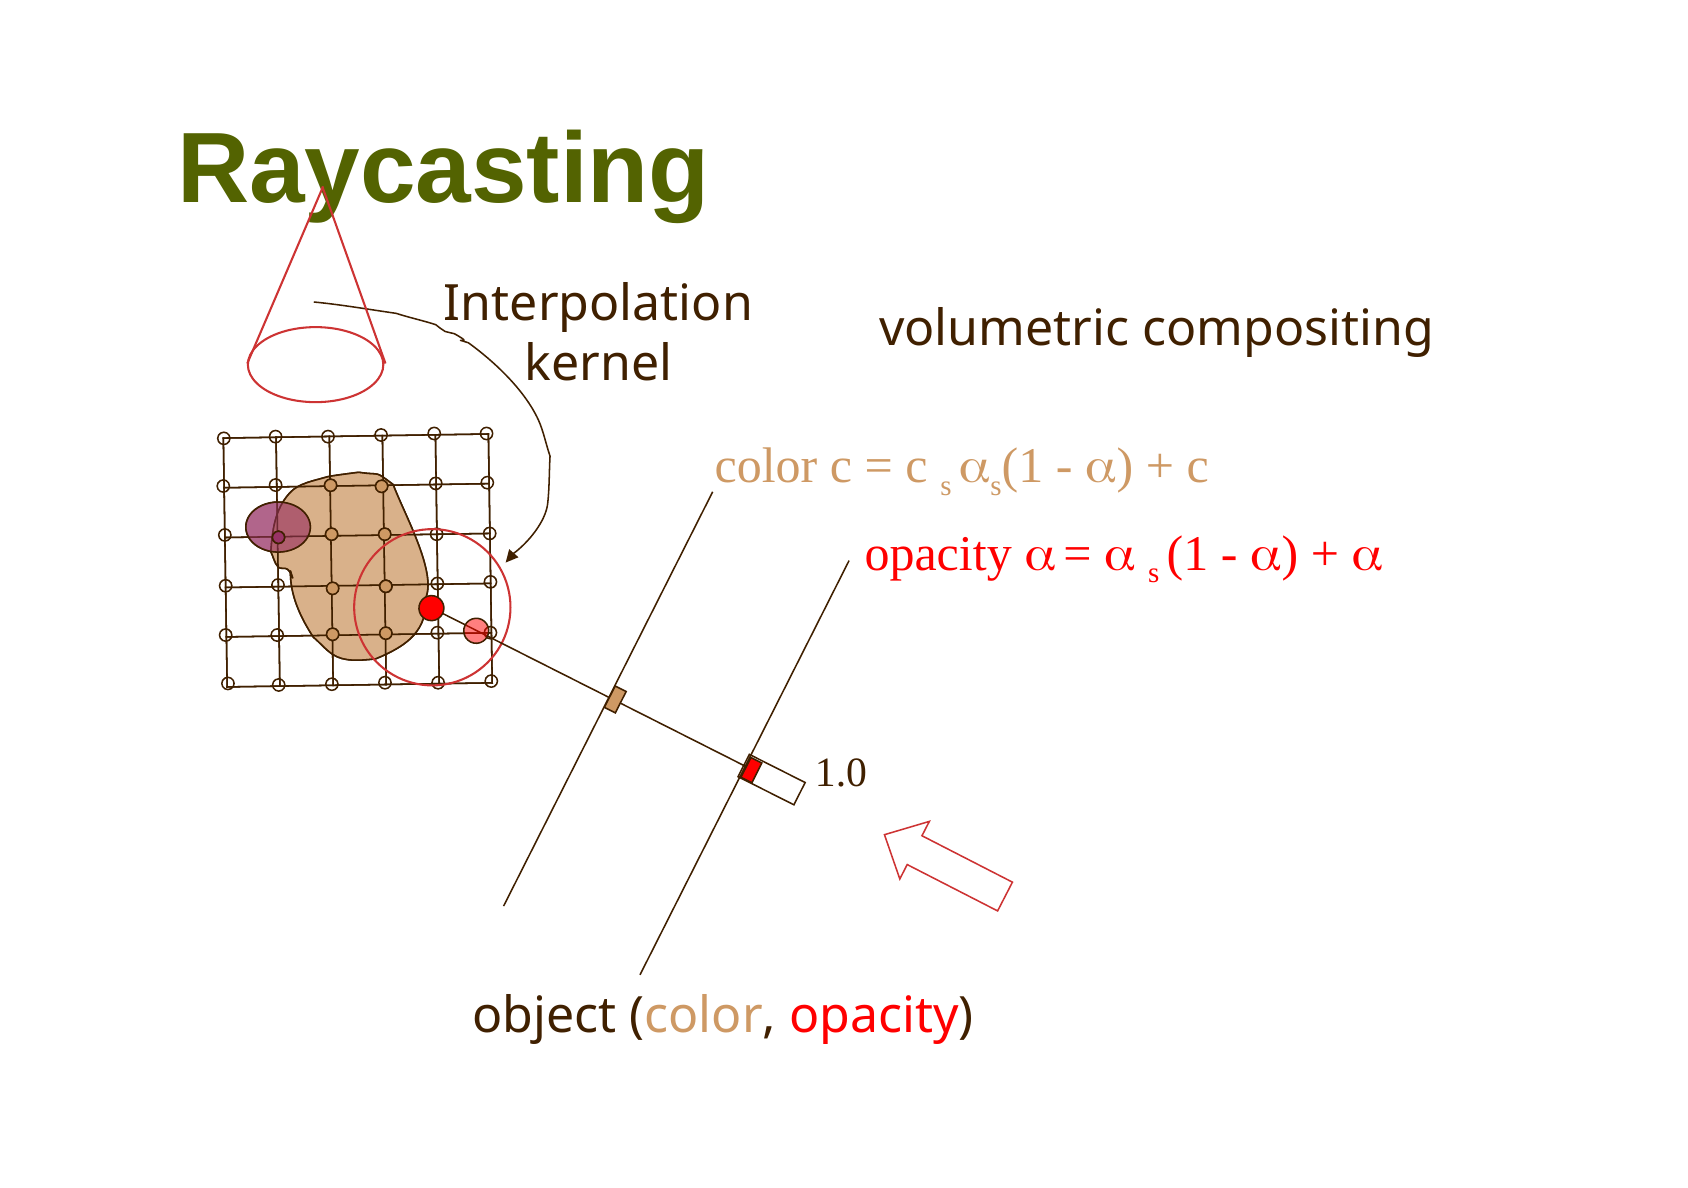

# Raycasting
Interpolation
kernel
volumetric compositing
color c = c s s(1 - ) + c
opacity  =  s (1 - ) + 
1.0
object (color, opacity)